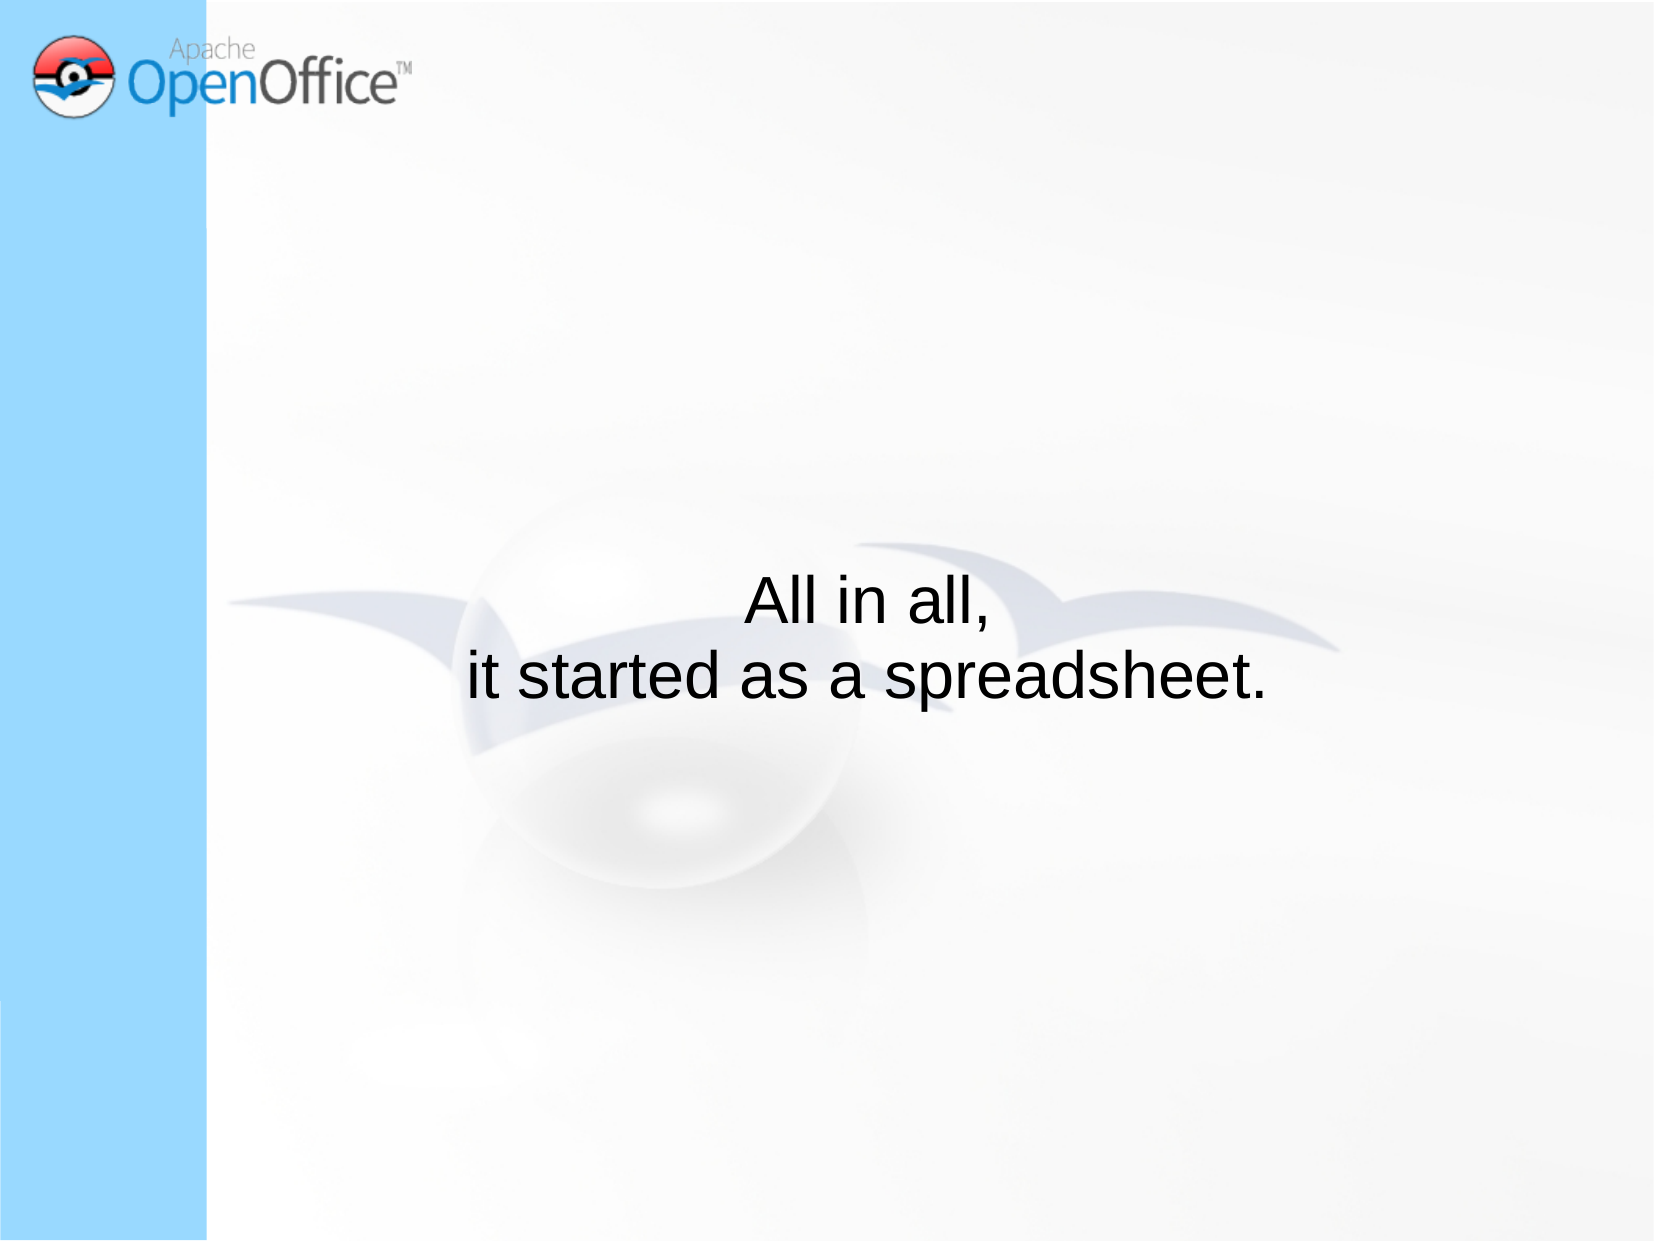

# All in all,
it started as a spreadsheet.